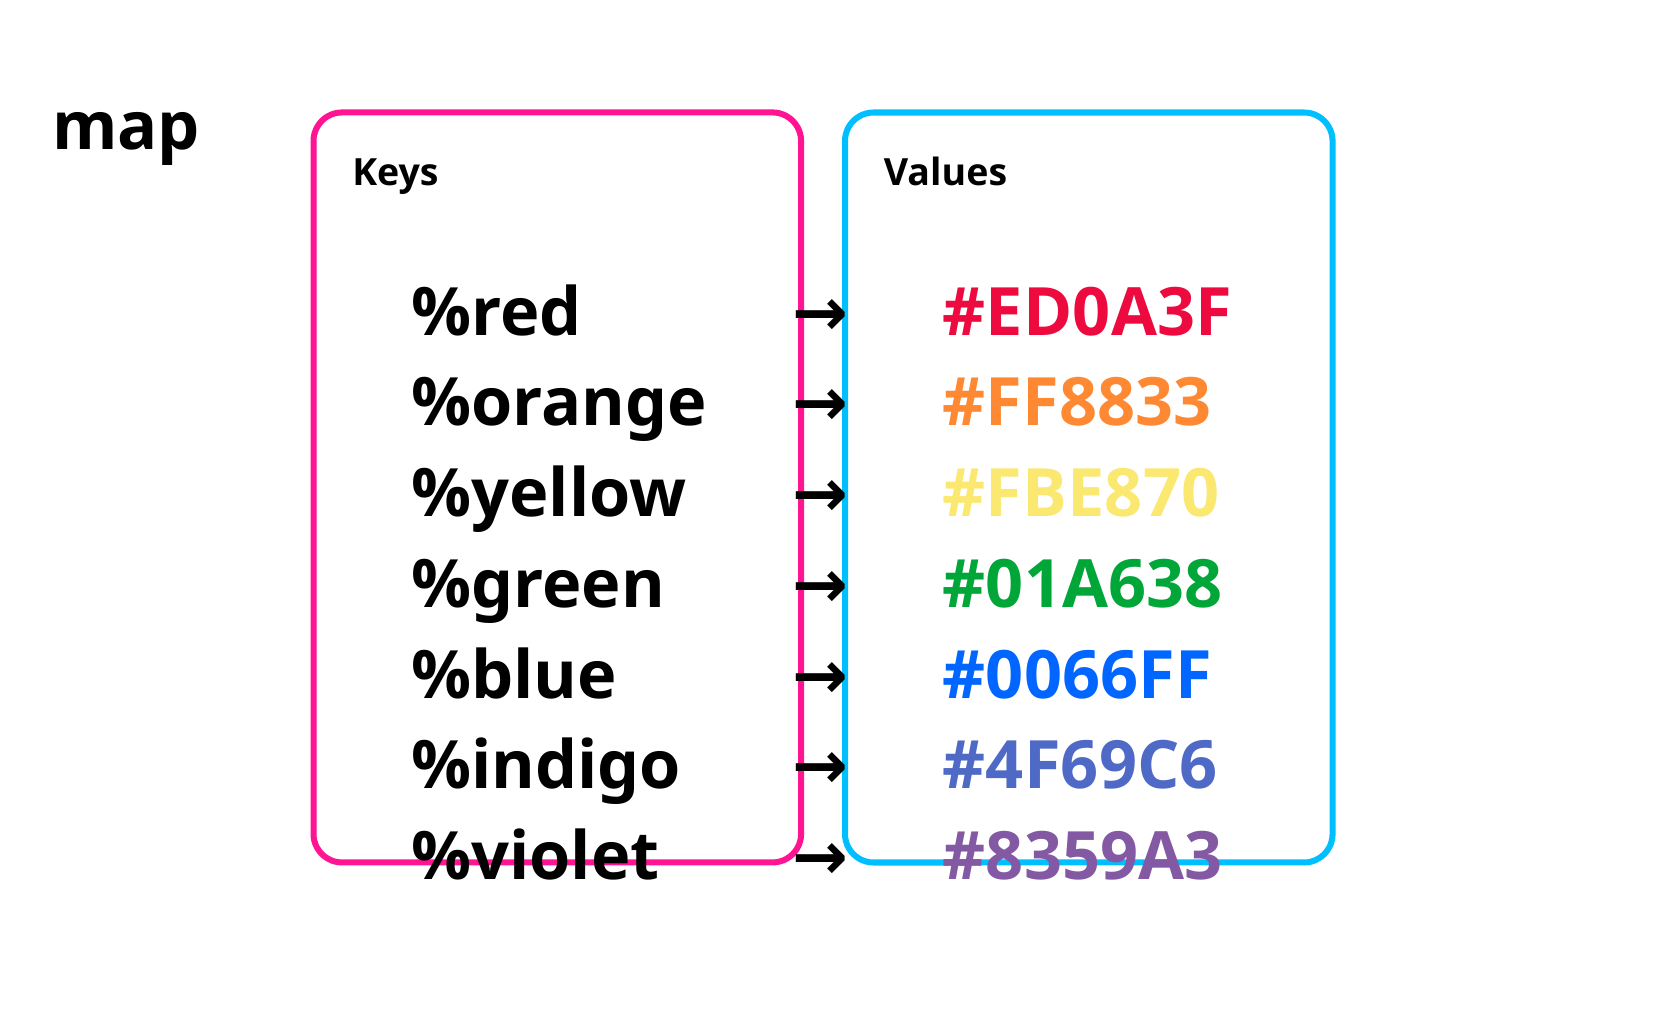

map
Keys
Values
%red
%orange
%yellow
%green
%blue
%indigo
%violet
#ED0A3F
#FF8833
#FBE870
#01A638
#0066FF
#4F69C6
#8359A3
→
→
→
→
→
→→